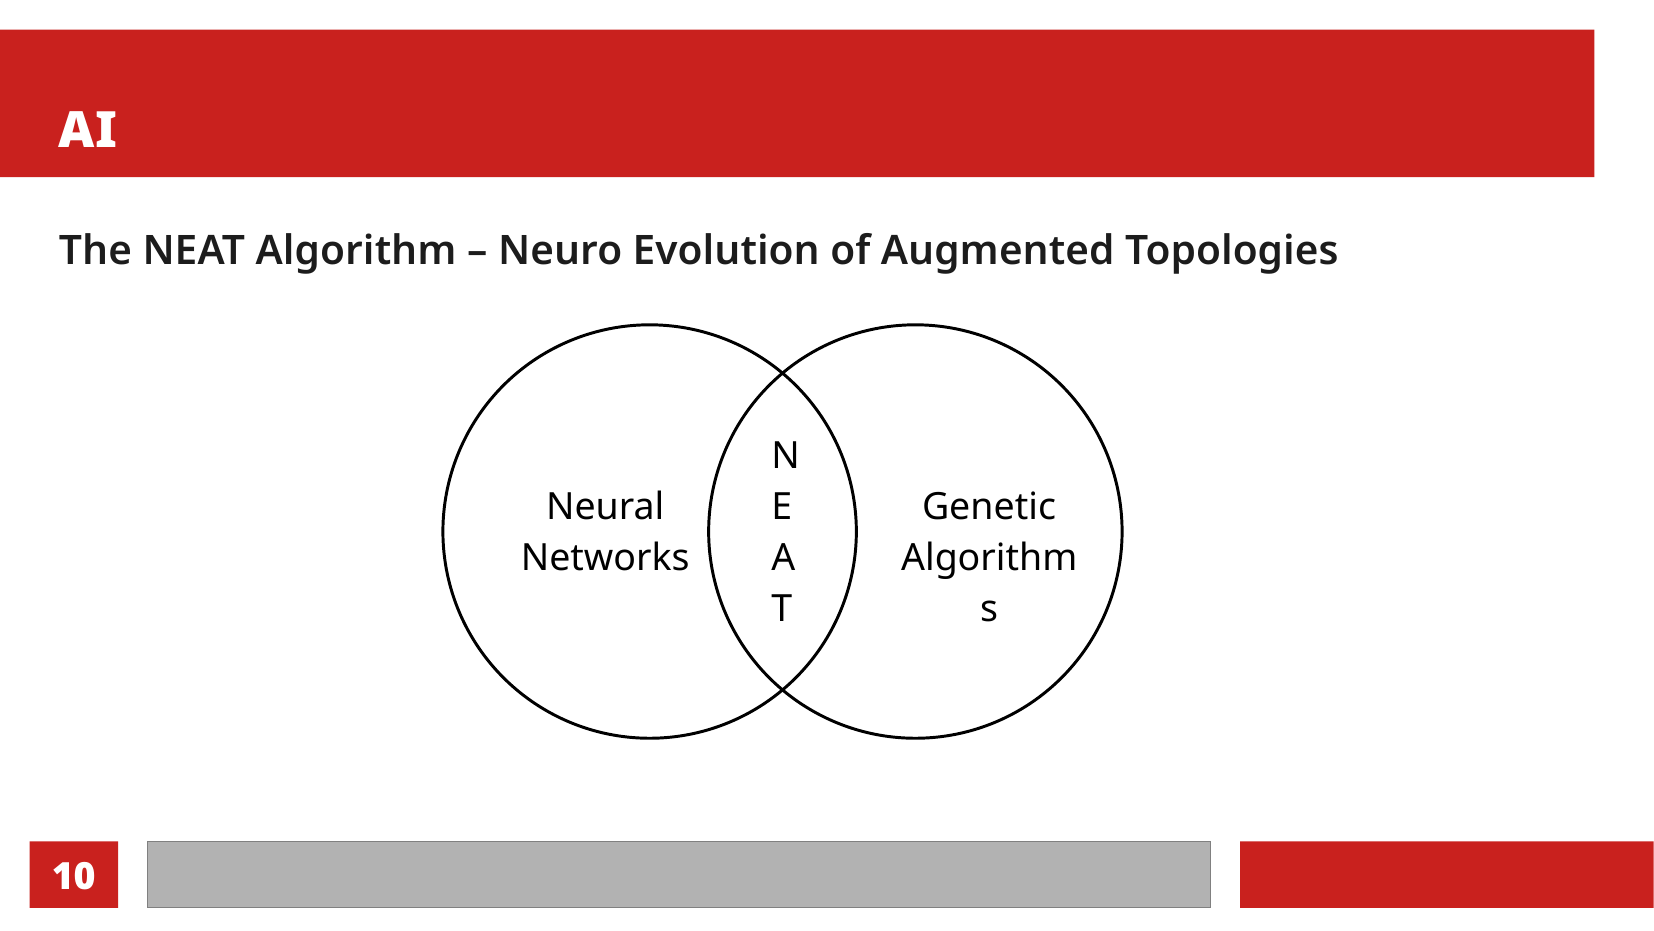

# AI
The NEAT Algorithm – Neuro Evolution of Augmented Topologies
N
E
A
T
Neural
Networks
Genetic
Algorithms
10